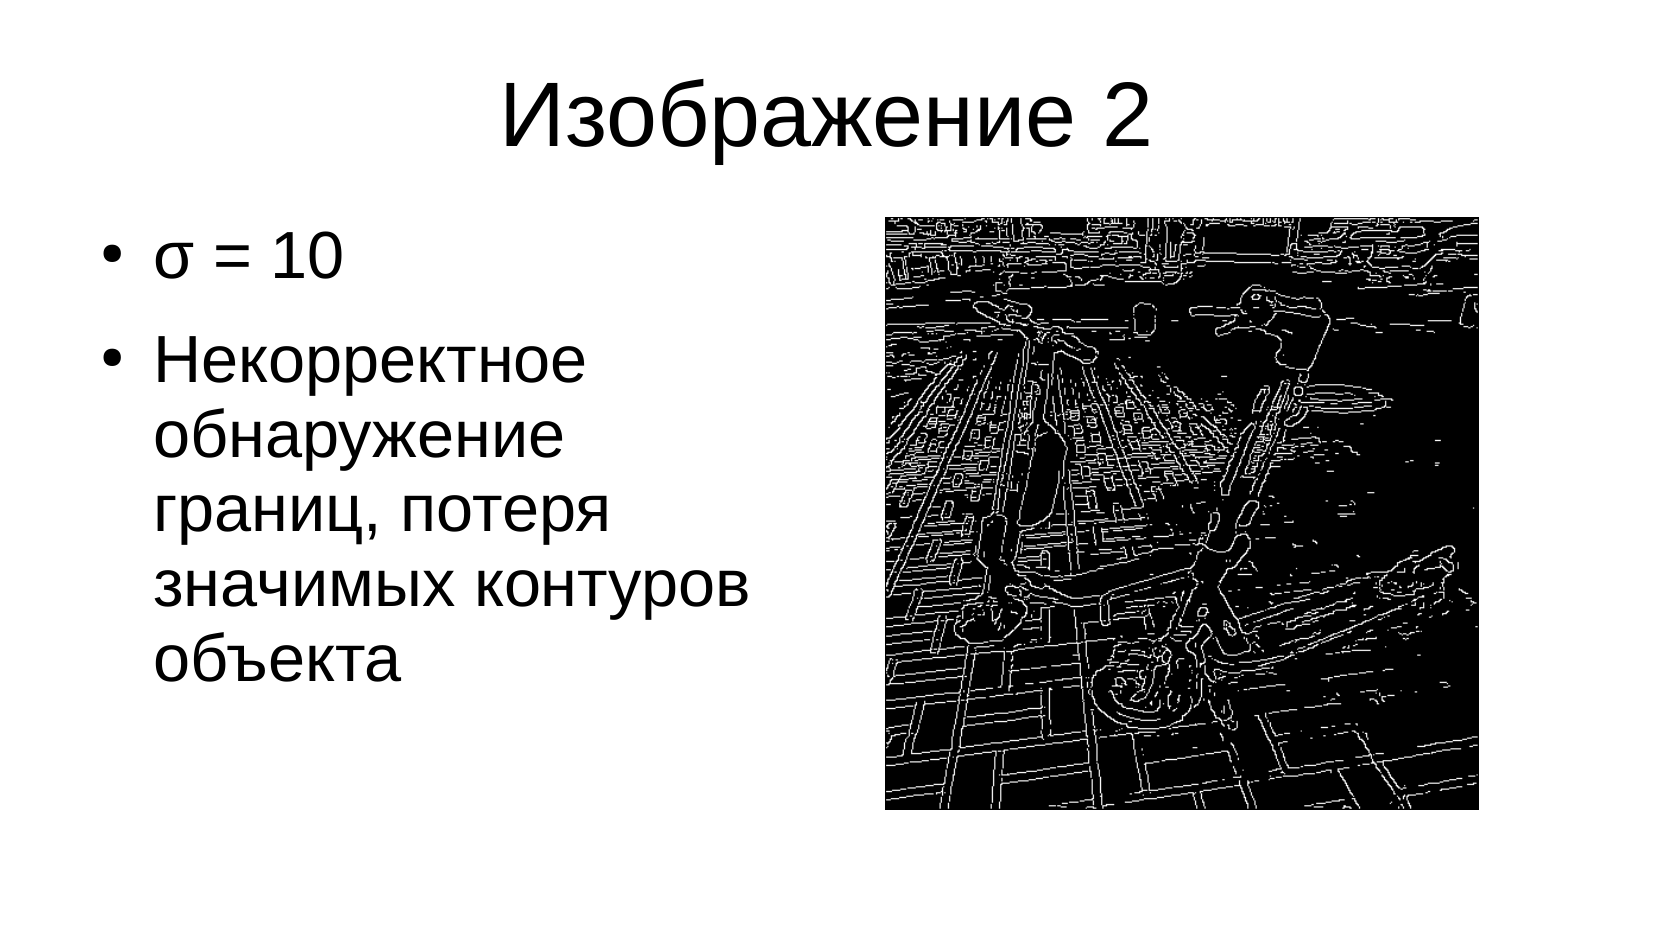

# Изображение 2
σ = 10
Некорректное обнаружение границ, потеря значимых контуров объекта